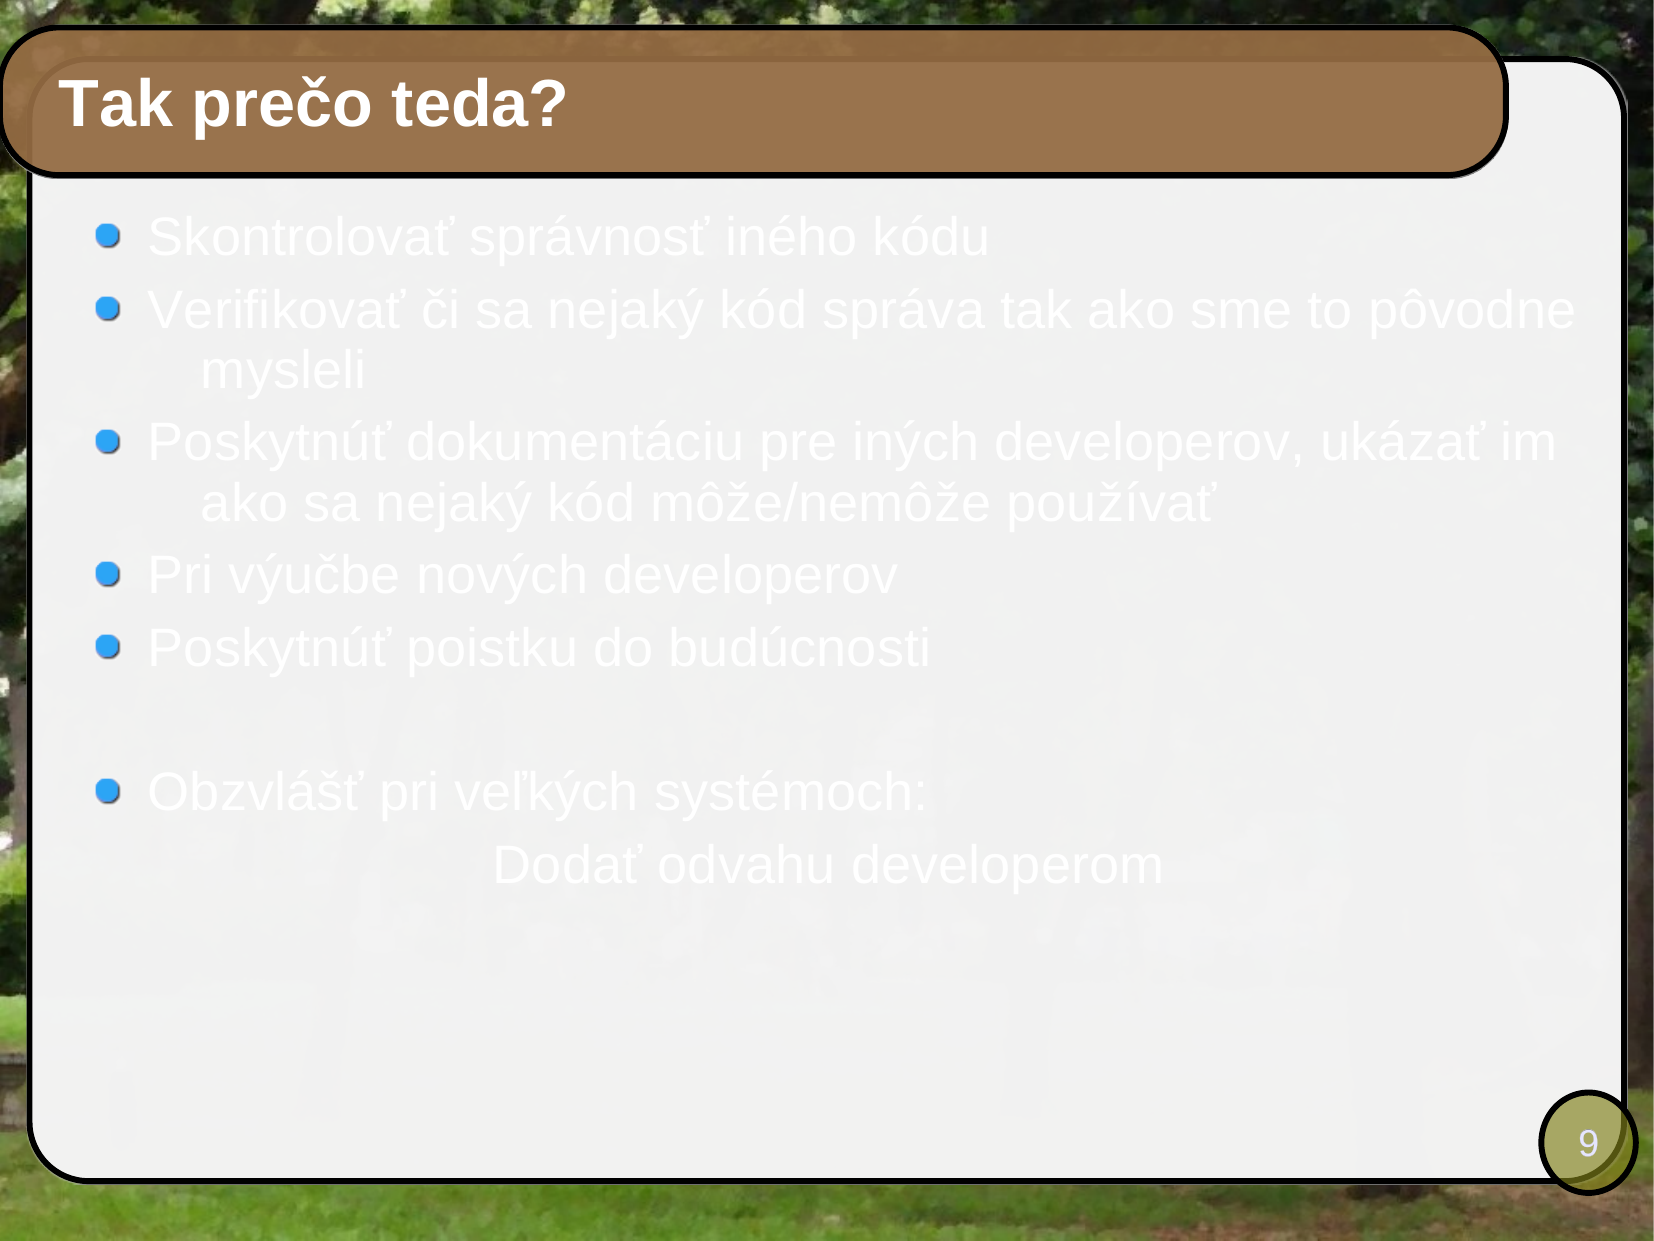

# Tak prečo teda?
Skontrolovať správnosť iného kódu
Verifikovať či sa nejaký kód správa tak ako sme to pôvodne mysleli
Poskytnúť dokumentáciu pre iných developerov, ukázať im ako sa nejaký kód môže/nemôže používať
Pri výučbe nových developerov
Poskytnúť poistku do budúcnosti
Obzvlášť pri veľkých systémoch:
 Dodať odvahu developerom
9